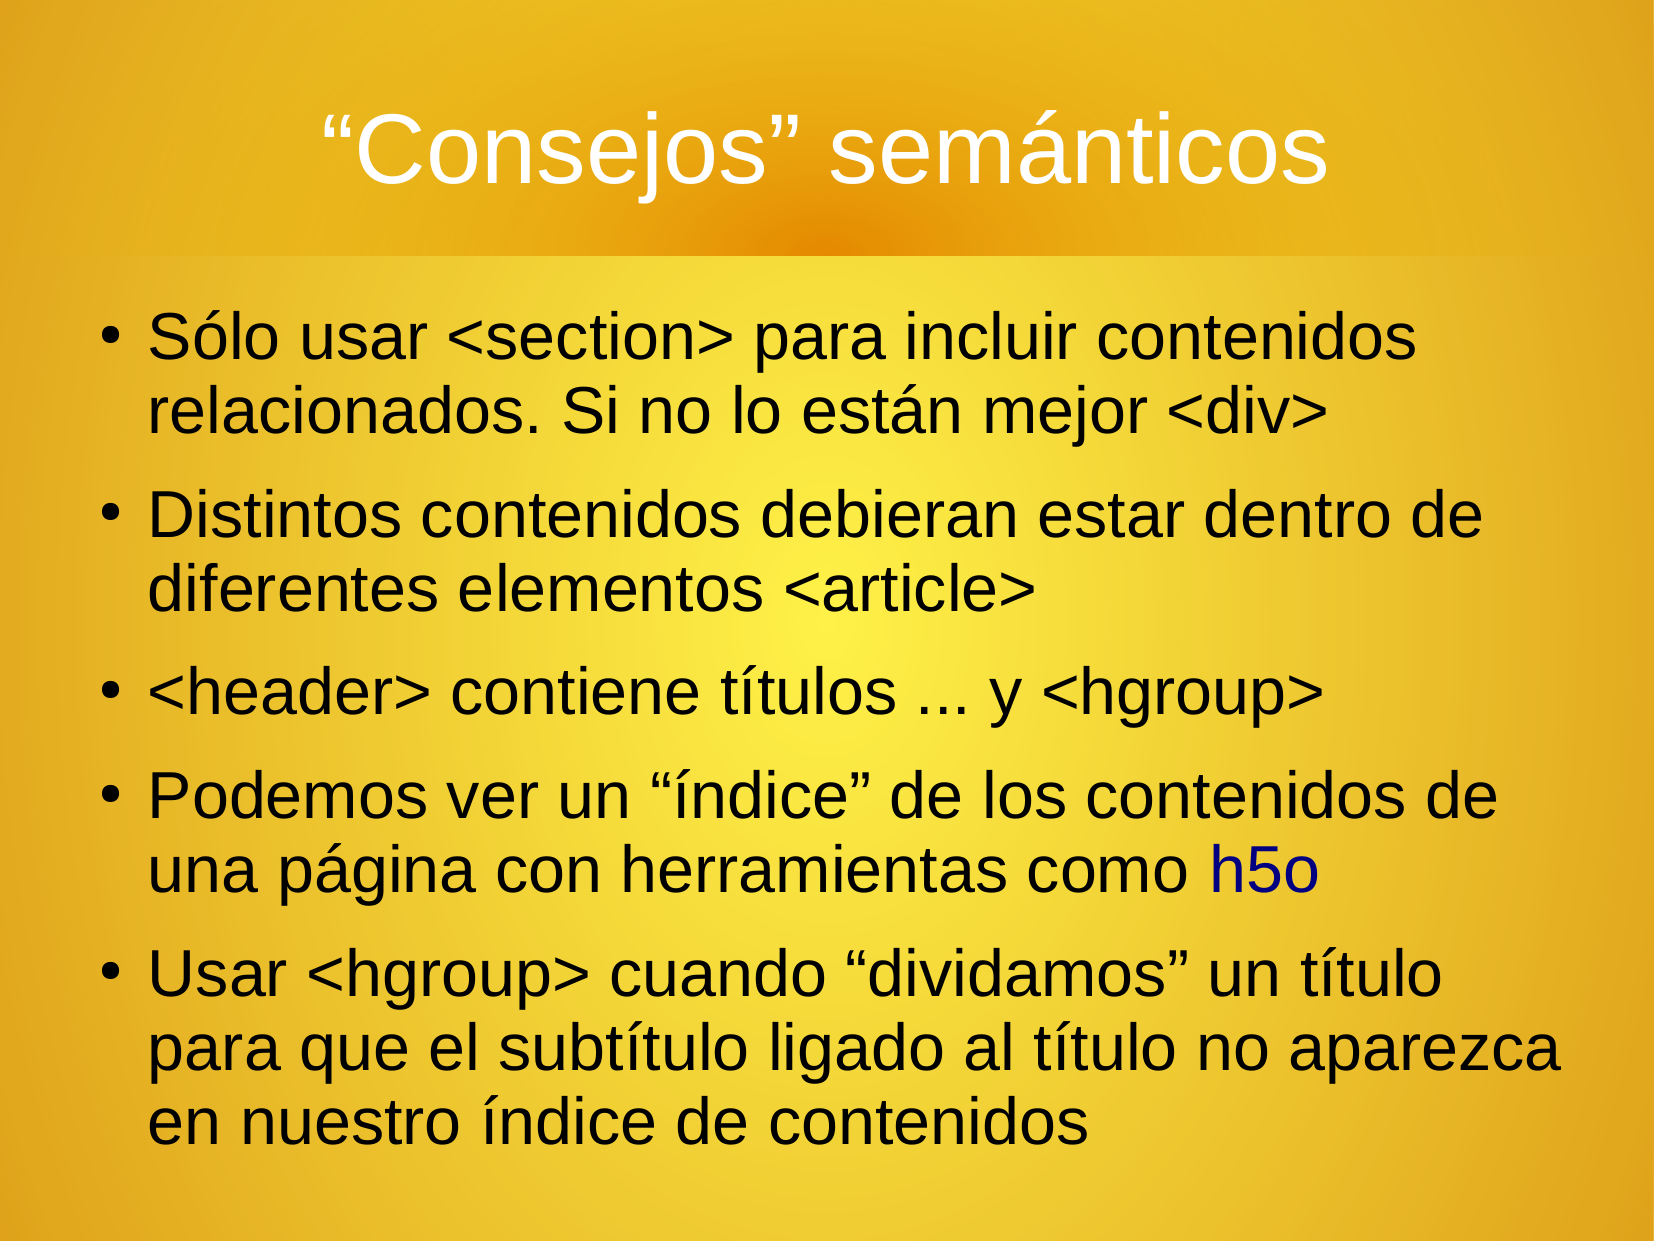

# “Consejos” semánticos
Sólo usar <section> para incluir contenidos relacionados. Si no lo están mejor <div>
Distintos contenidos debieran estar dentro de diferentes elementos <article>
<header> contiene títulos ... y <hgroup>
Podemos ver un “índice” de los contenidos de una página con herramientas como h5o
Usar <hgroup> cuando “dividamos” un título para que el subtítulo ligado al título no aparezca en nuestro índice de contenidos